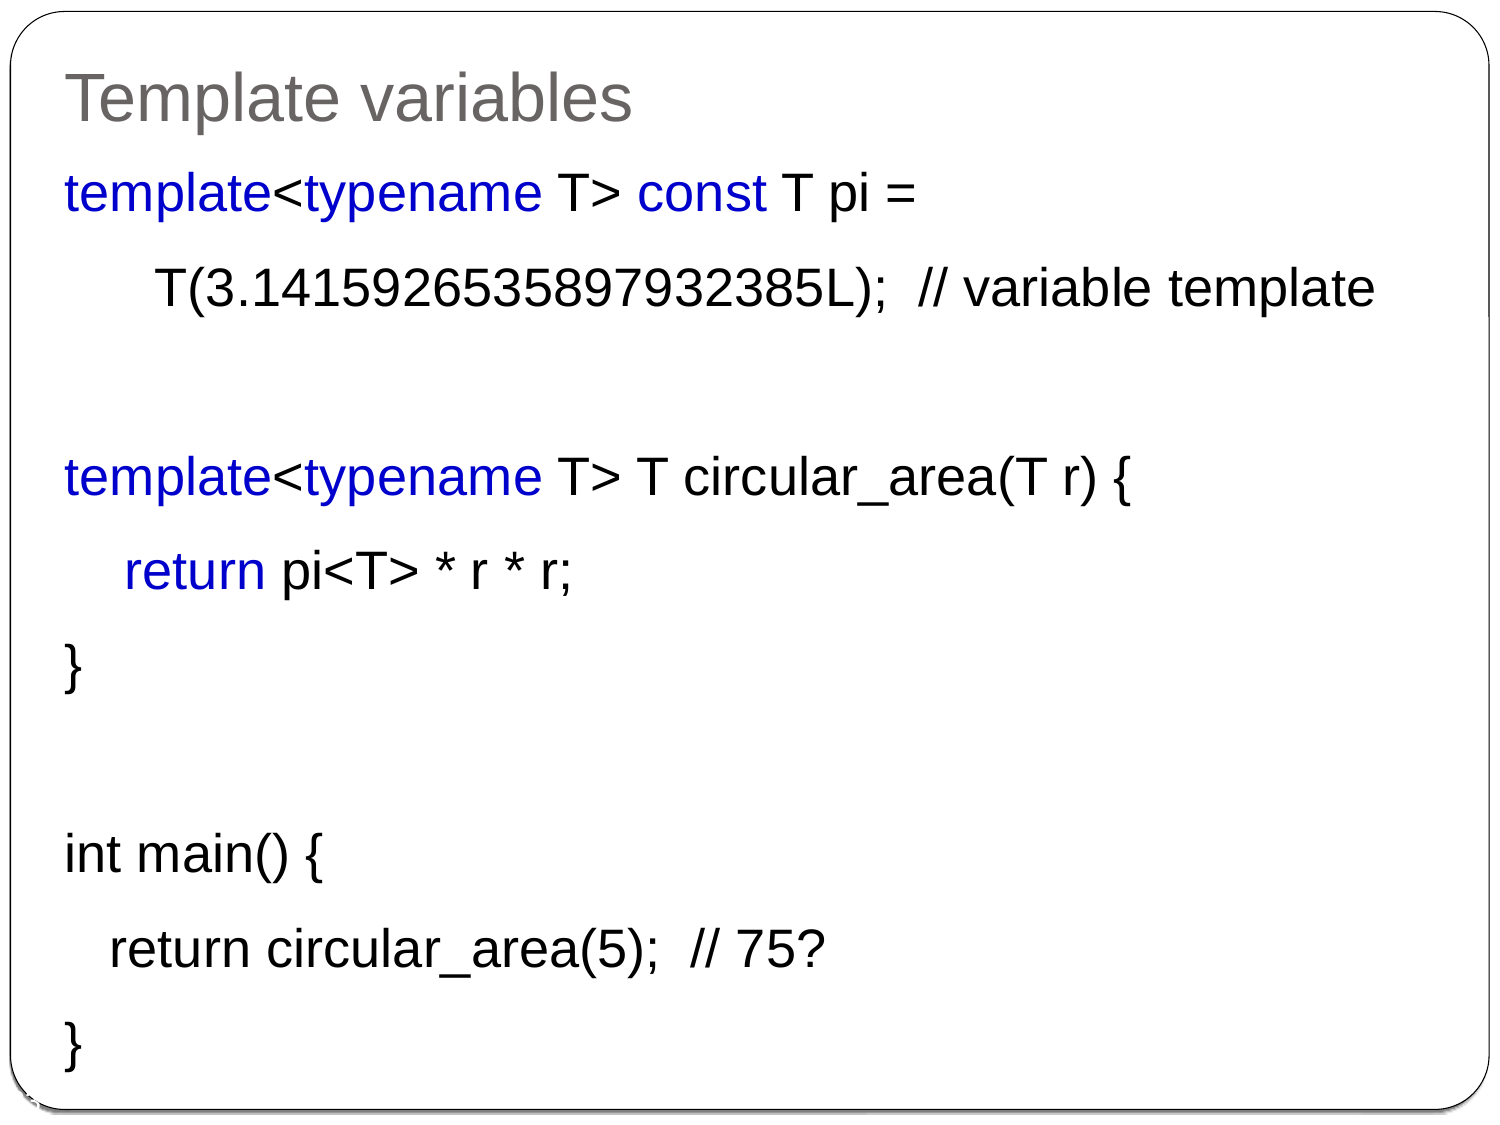

# Template variables
template<typename T> const T pi =
 T(3.1415926535897932385L); // variable template
template<typename T> T circular_area(T r) {
 return pi<T> * r * r;
}
int main() {
 return circular_area(5); // 75?
}